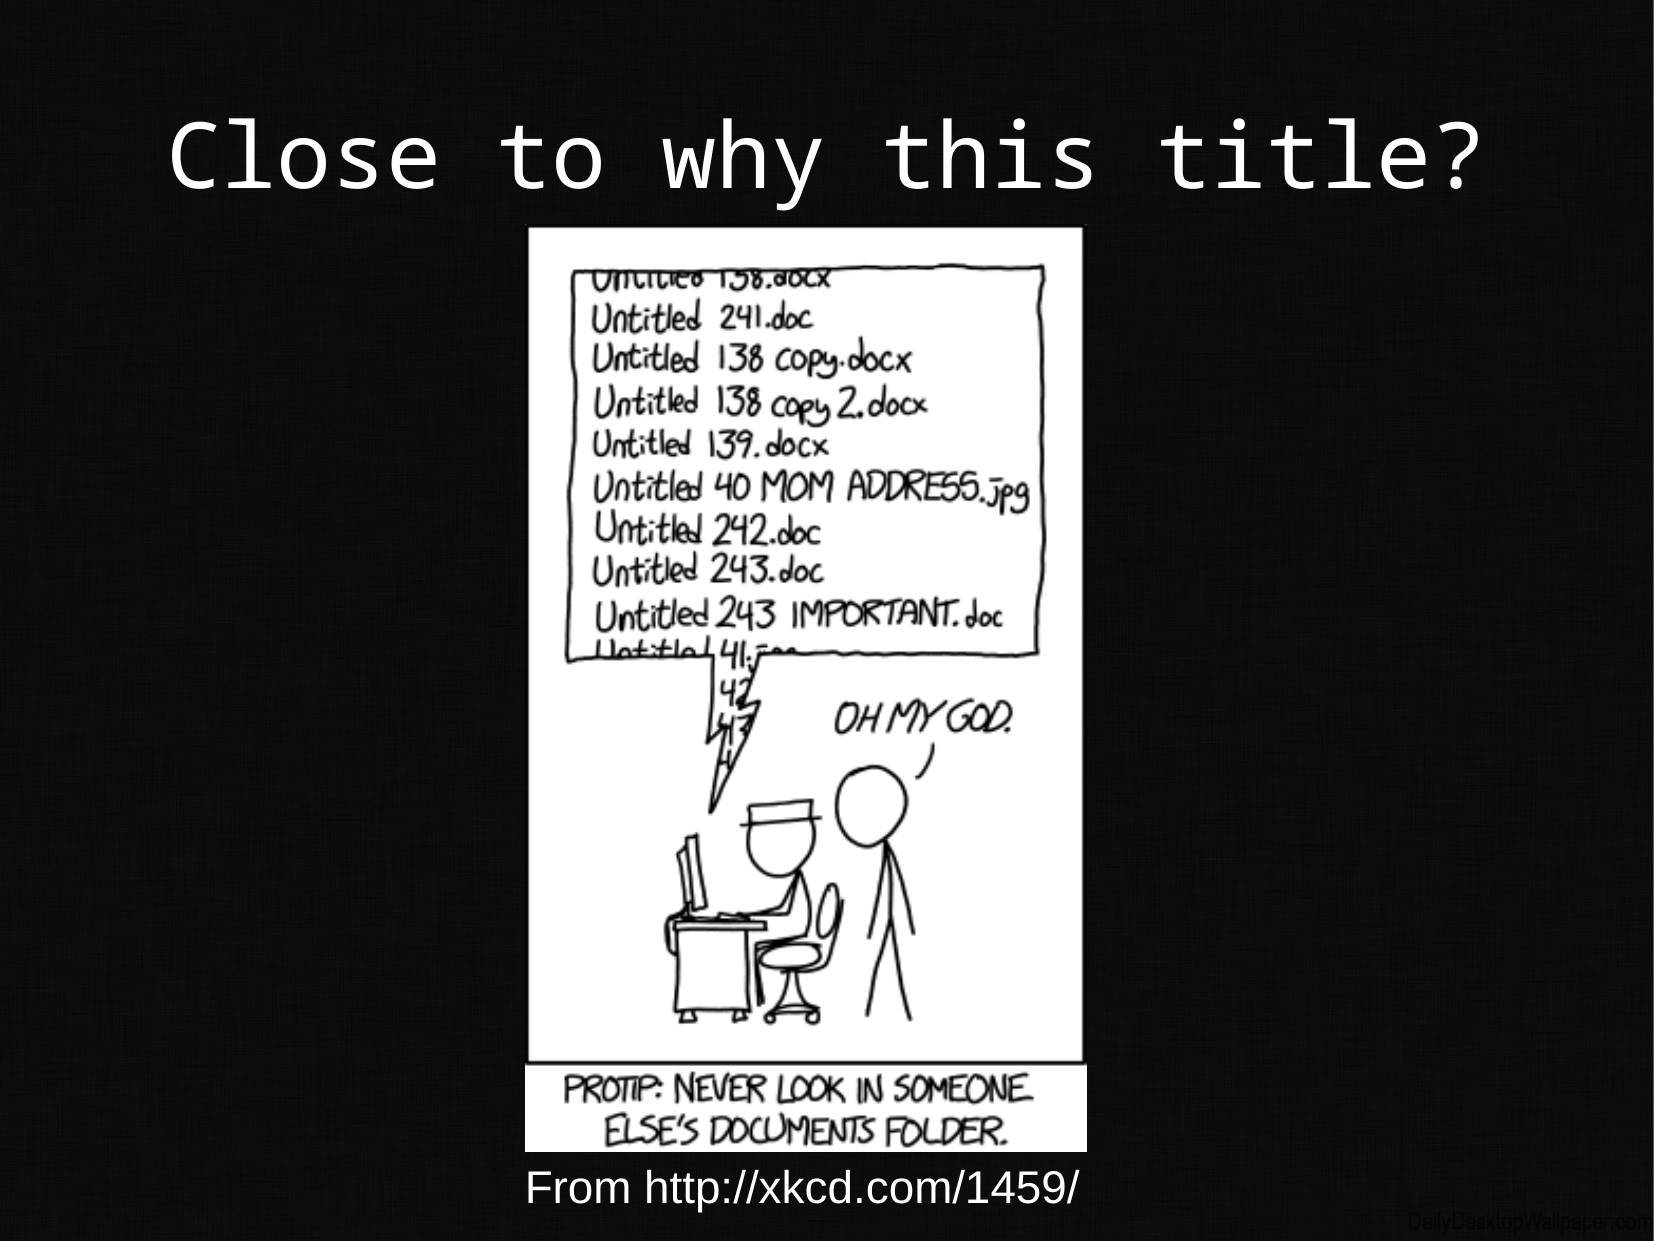

# Close to why this title?
From http://xkcd.com/1459/